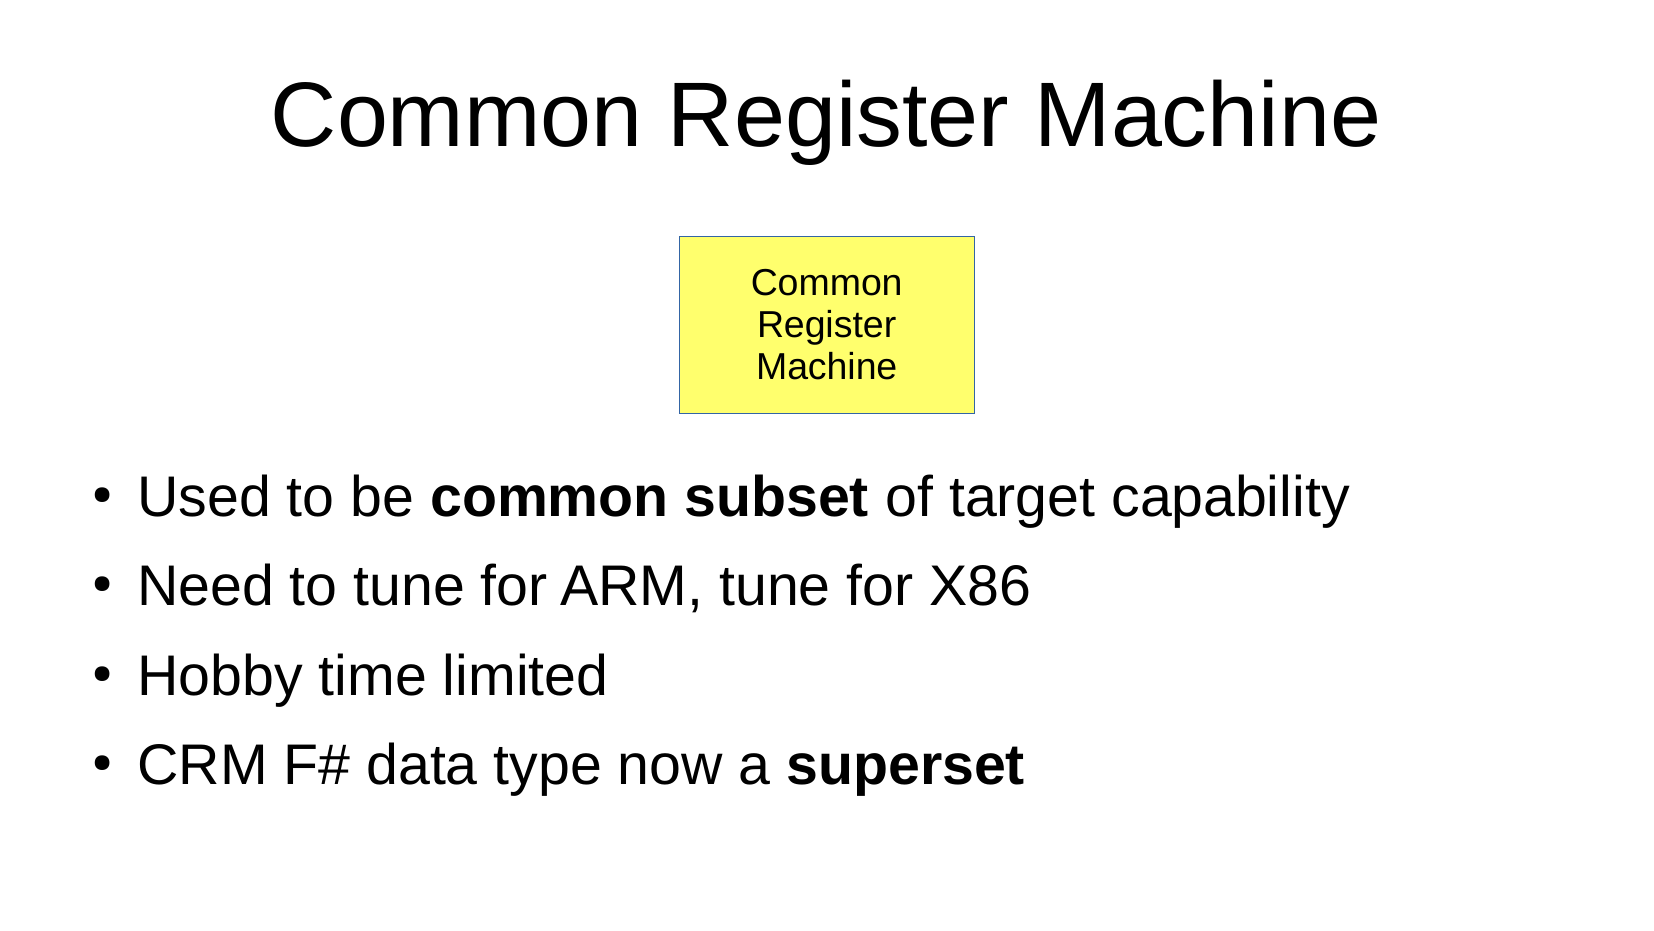

# Common Register Machine
Common
Register
Machine
Used to be common subset of target capability
Need to tune for ARM, tune for X86
Hobby time limited
CRM F# data type now a superset